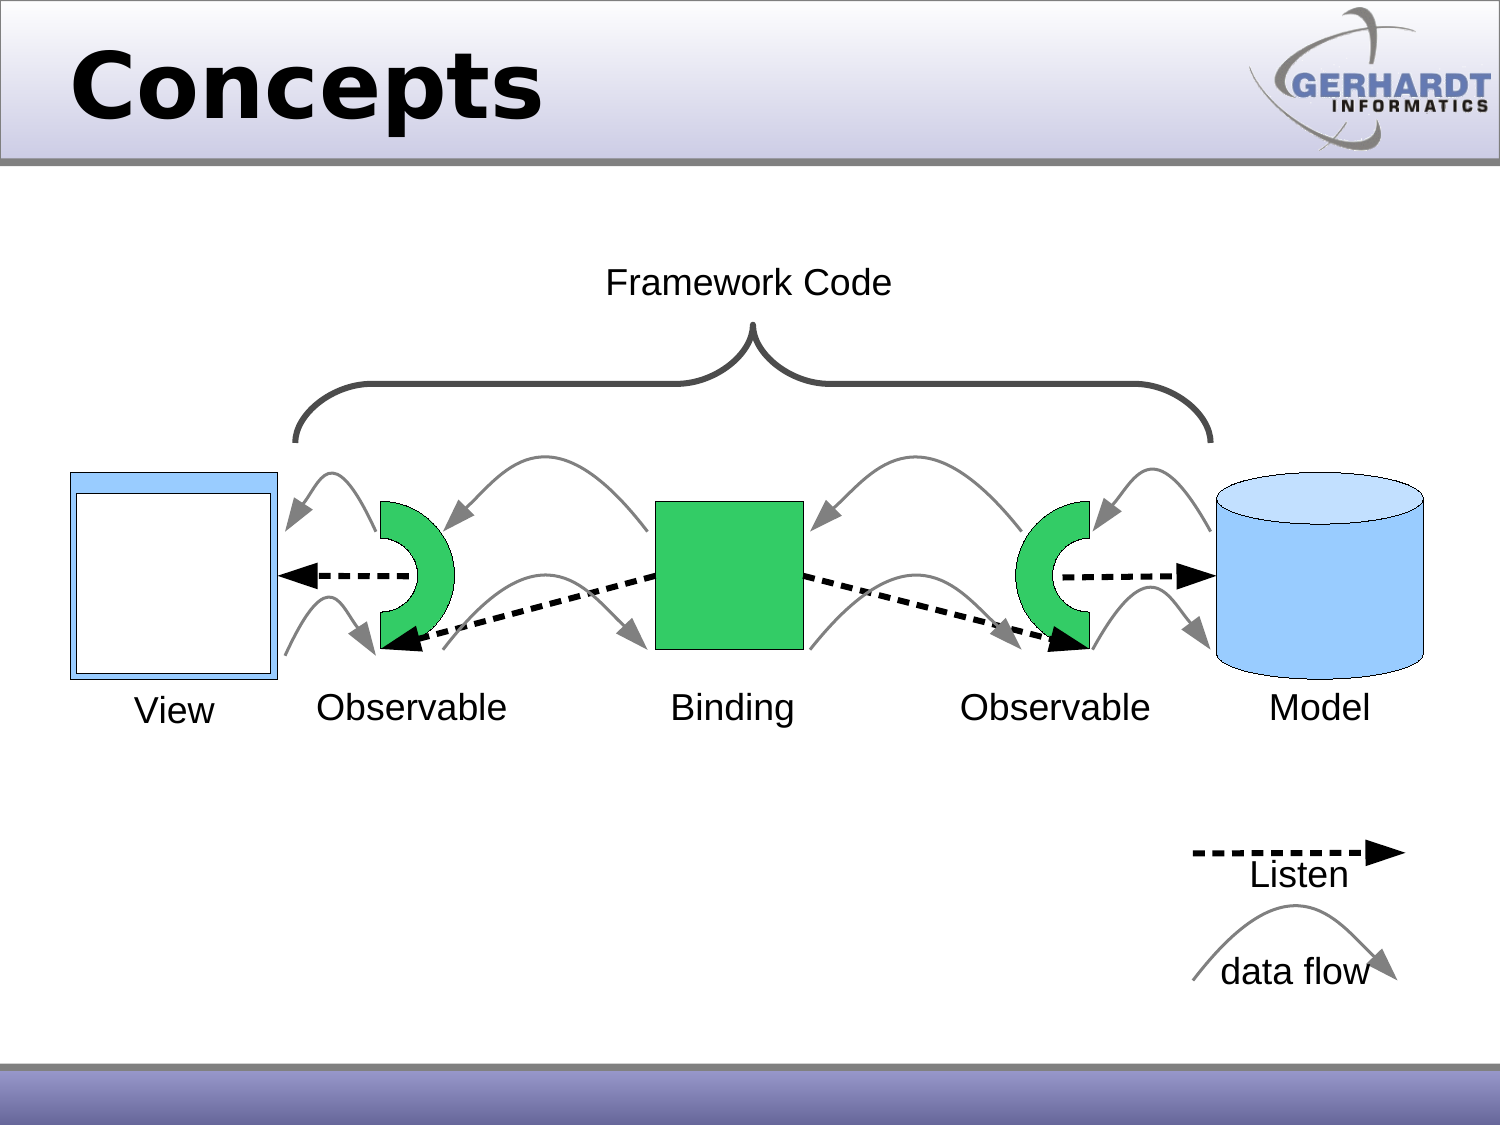

# Concepts
Framework Code
View
Model
Observable
Observable
Binding
data flow